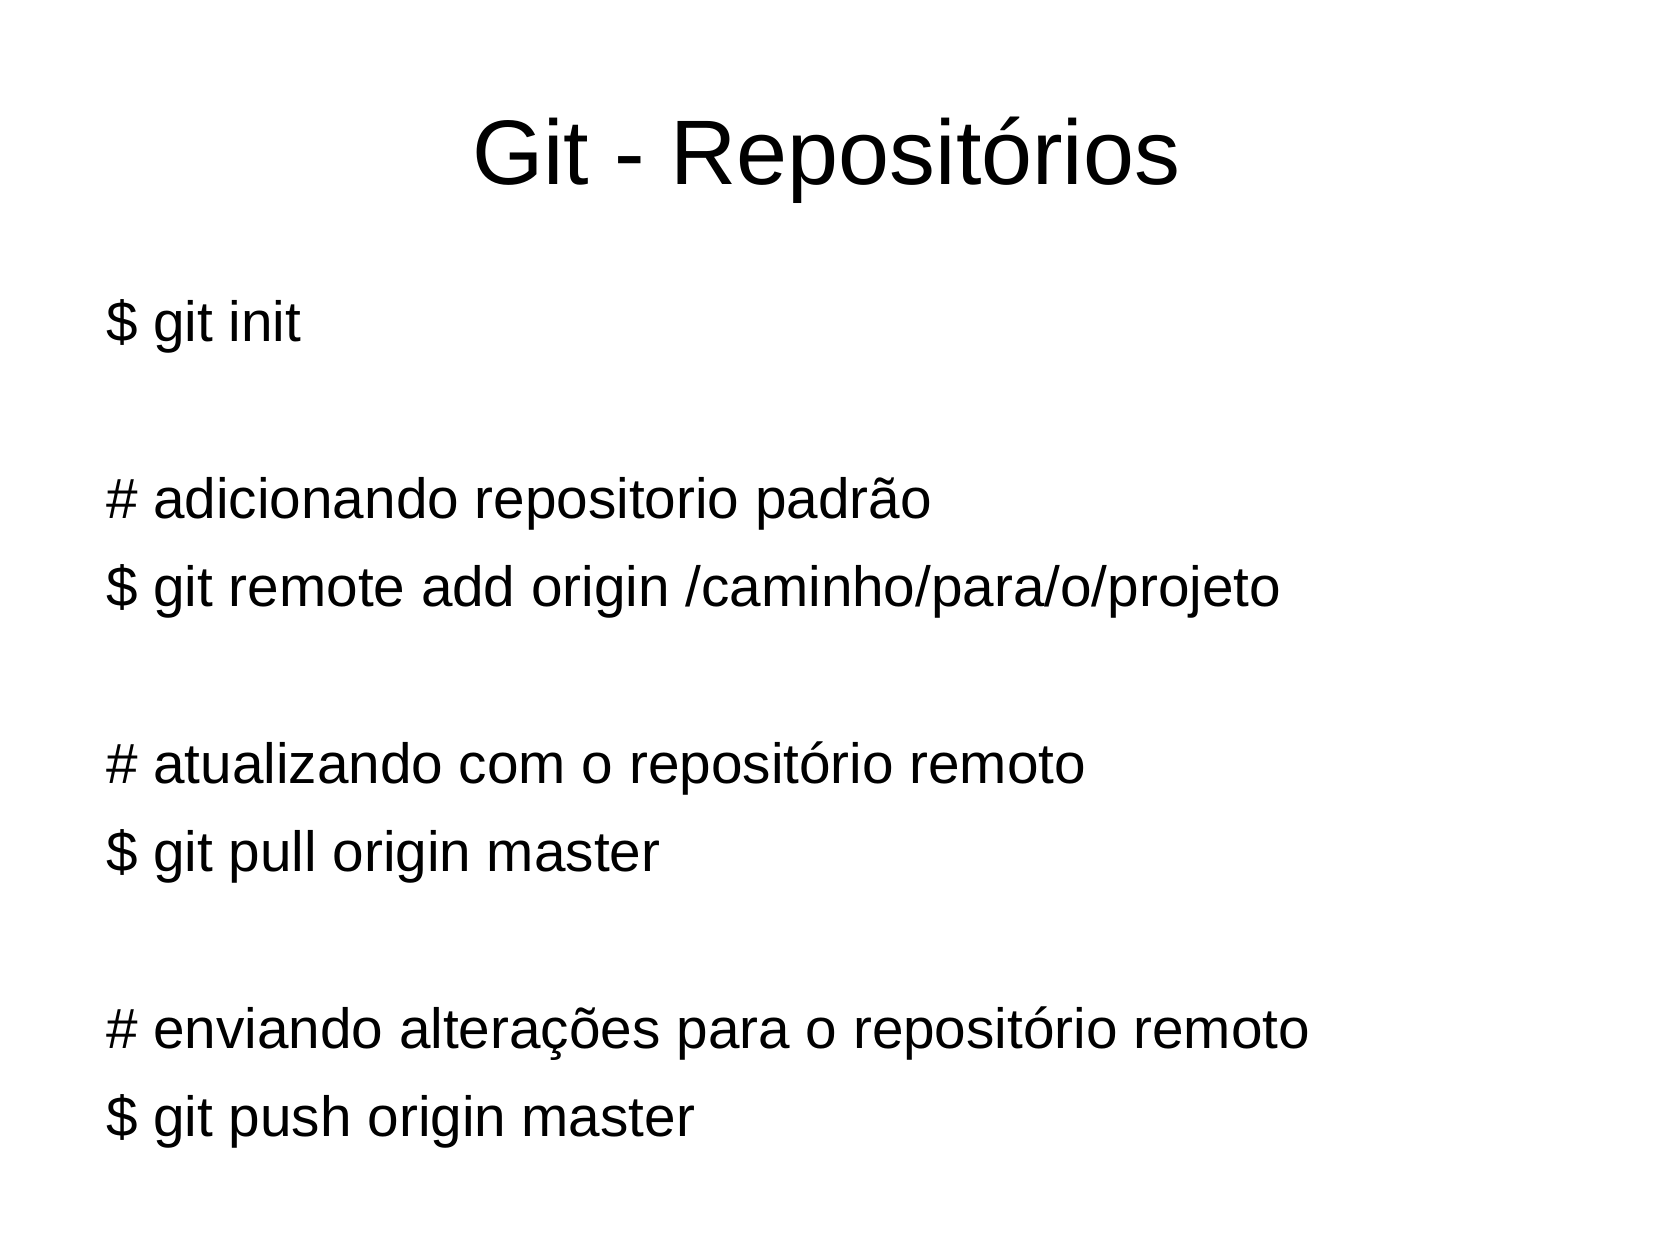

# Git - Repositórios
$ git init
# adicionando repositorio padrão
$ git remote add origin /caminho/para/o/projeto
# atualizando com o repositório remoto
$ git pull origin master
# enviando alterações para o repositório remoto
$ git push origin master